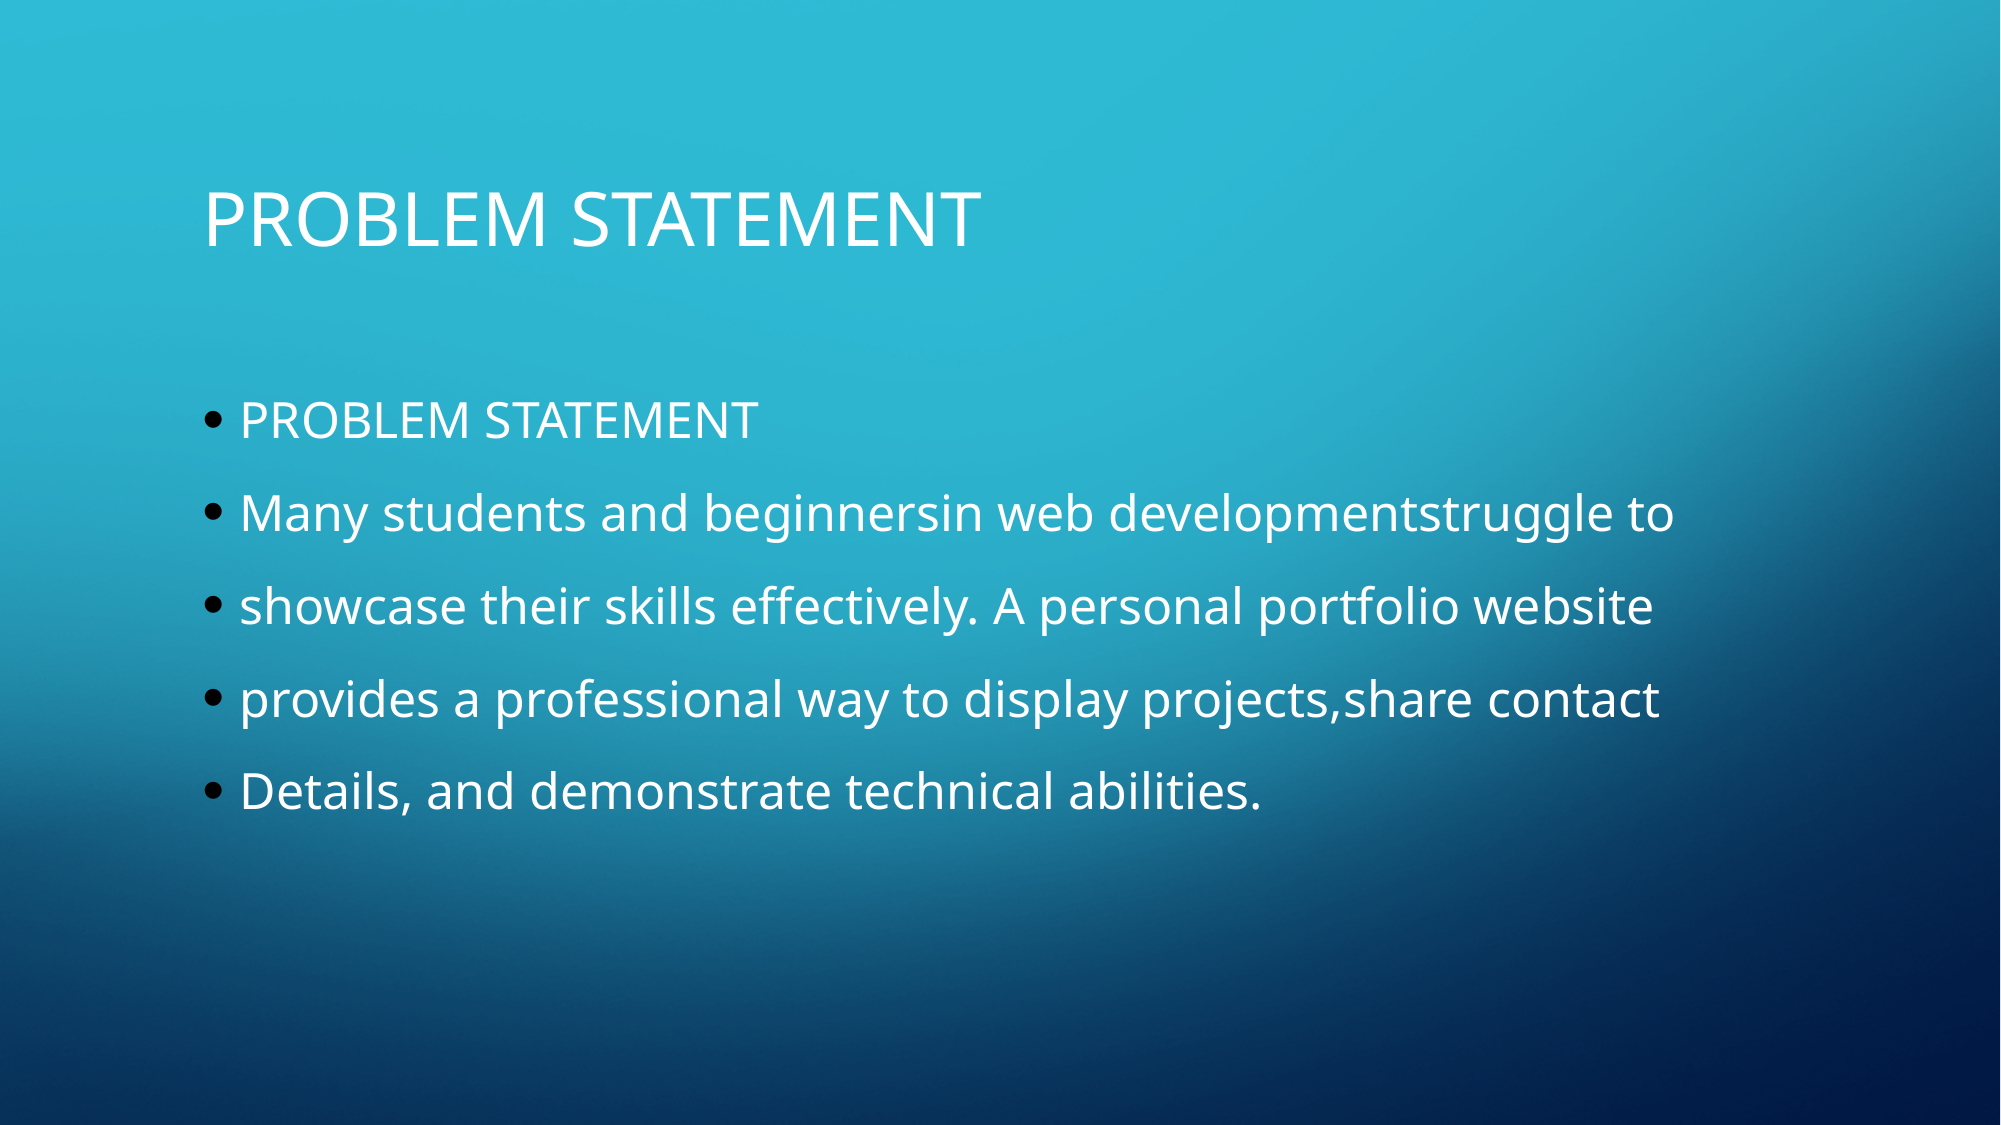

# Problem statement
PROBLEM STATEMENT
Many students and beginnersin web developmentstruggle to
showcase their skills effectively. A personal portfolio website
provides a professional way to display projects,share contact
Details, and demonstrate technical abilities.